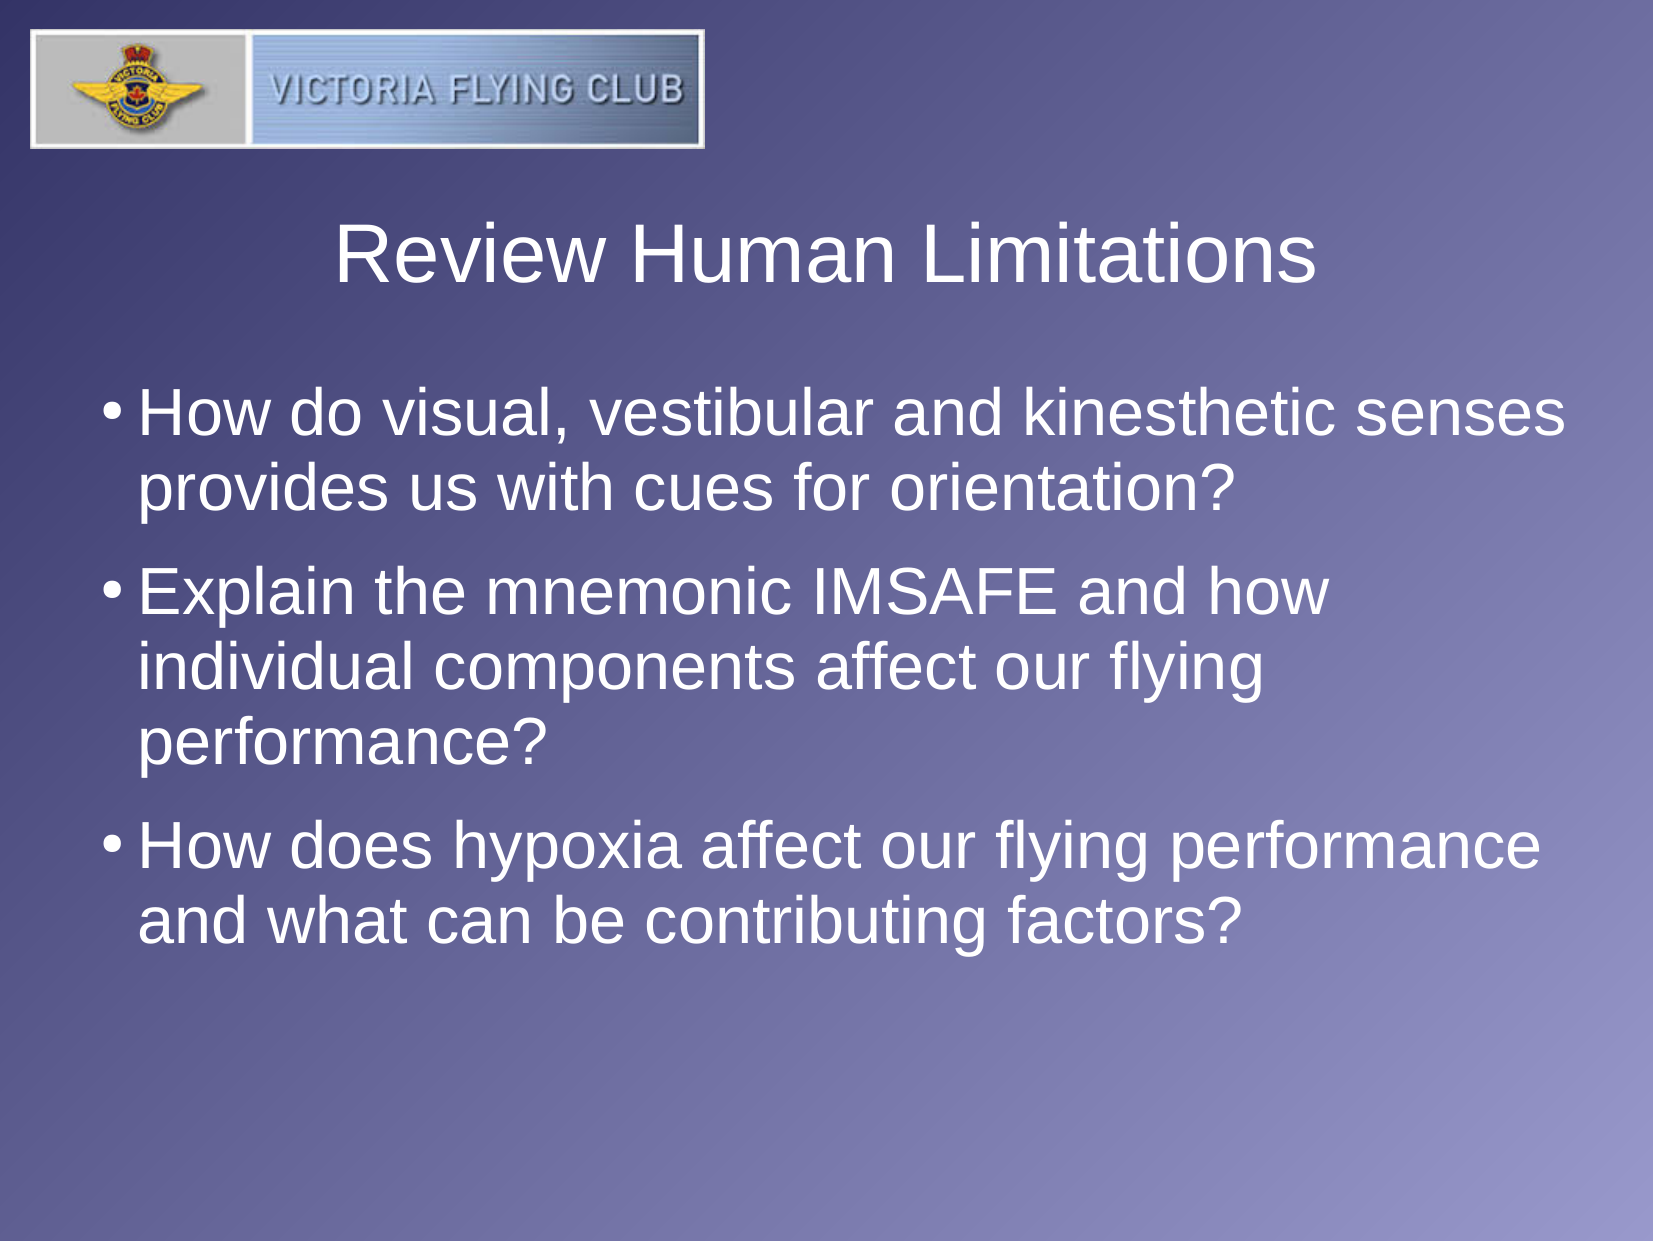

# Review Human Limitations
How do visual, vestibular and kinesthetic senses provides us with cues for orientation?
Explain the mnemonic IMSAFE and how individual components affect our flying performance?
How does hypoxia affect our flying performance and what can be contributing factors?